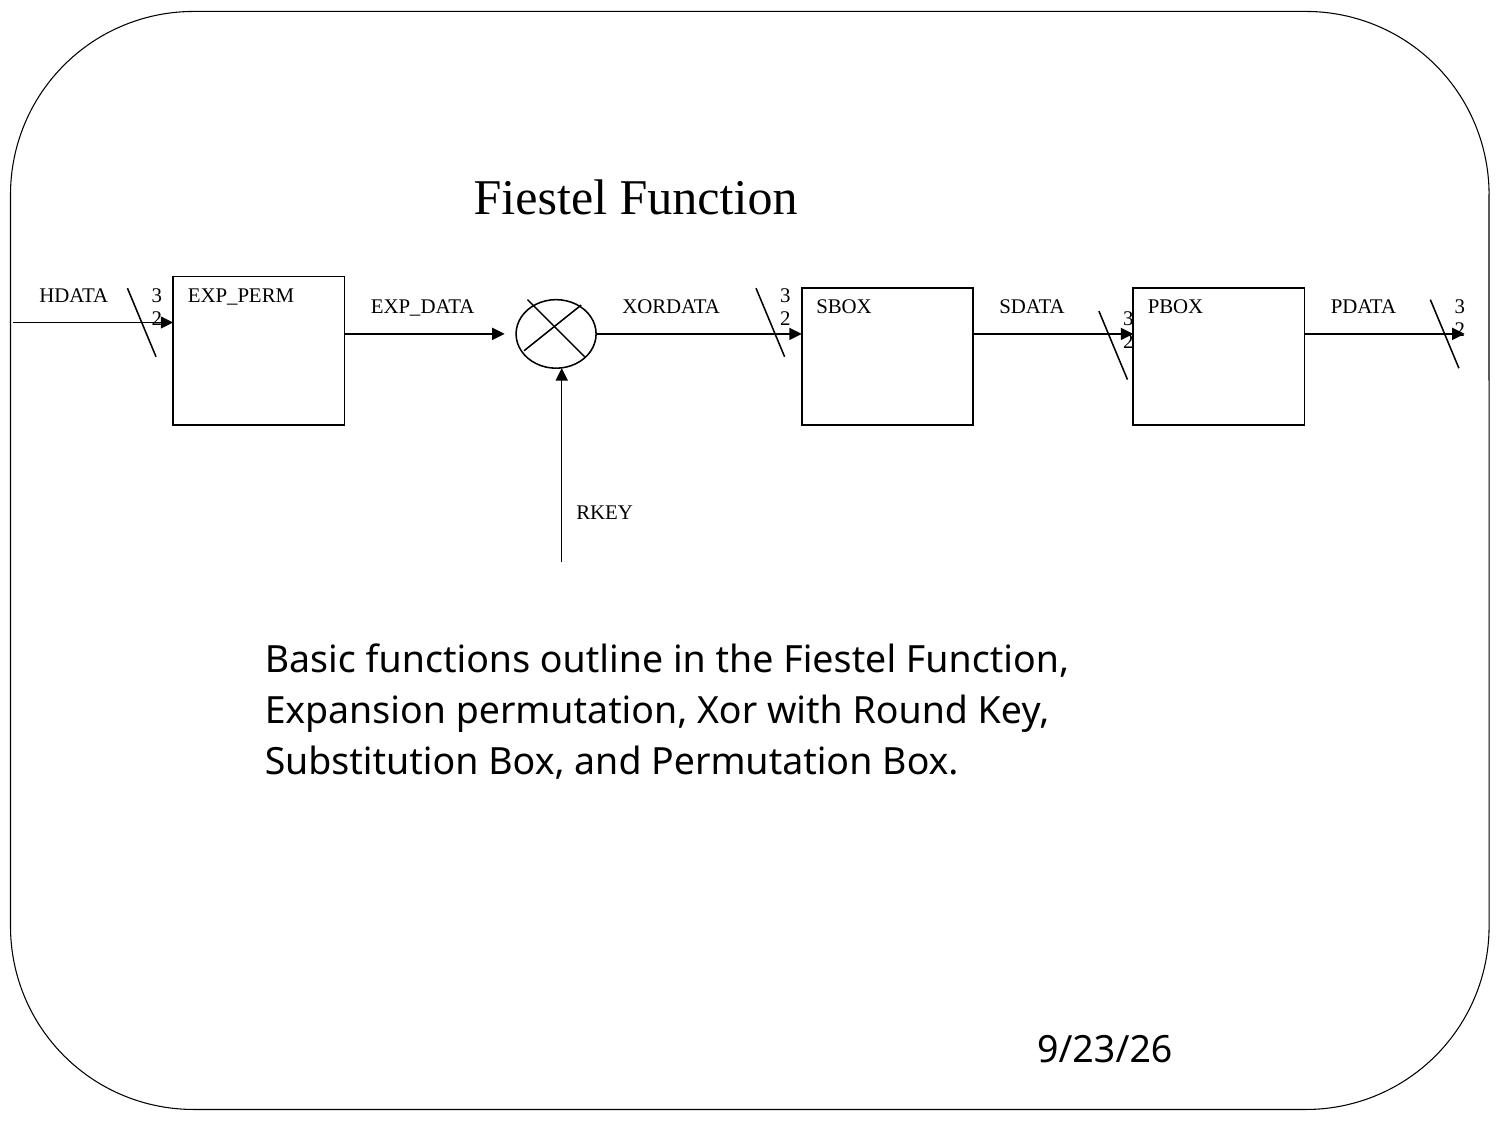

Fiestel Function
HDATA
32
EXP_PERM
32
EXP_DATA
XORDATA
SBOX
SDATA
PBOX
PDATA
32
32
RKEY
Basic functions outline in the Fiestel Function, Expansion permutation, Xor with Round Key, Substitution Box, and Permutation Box.